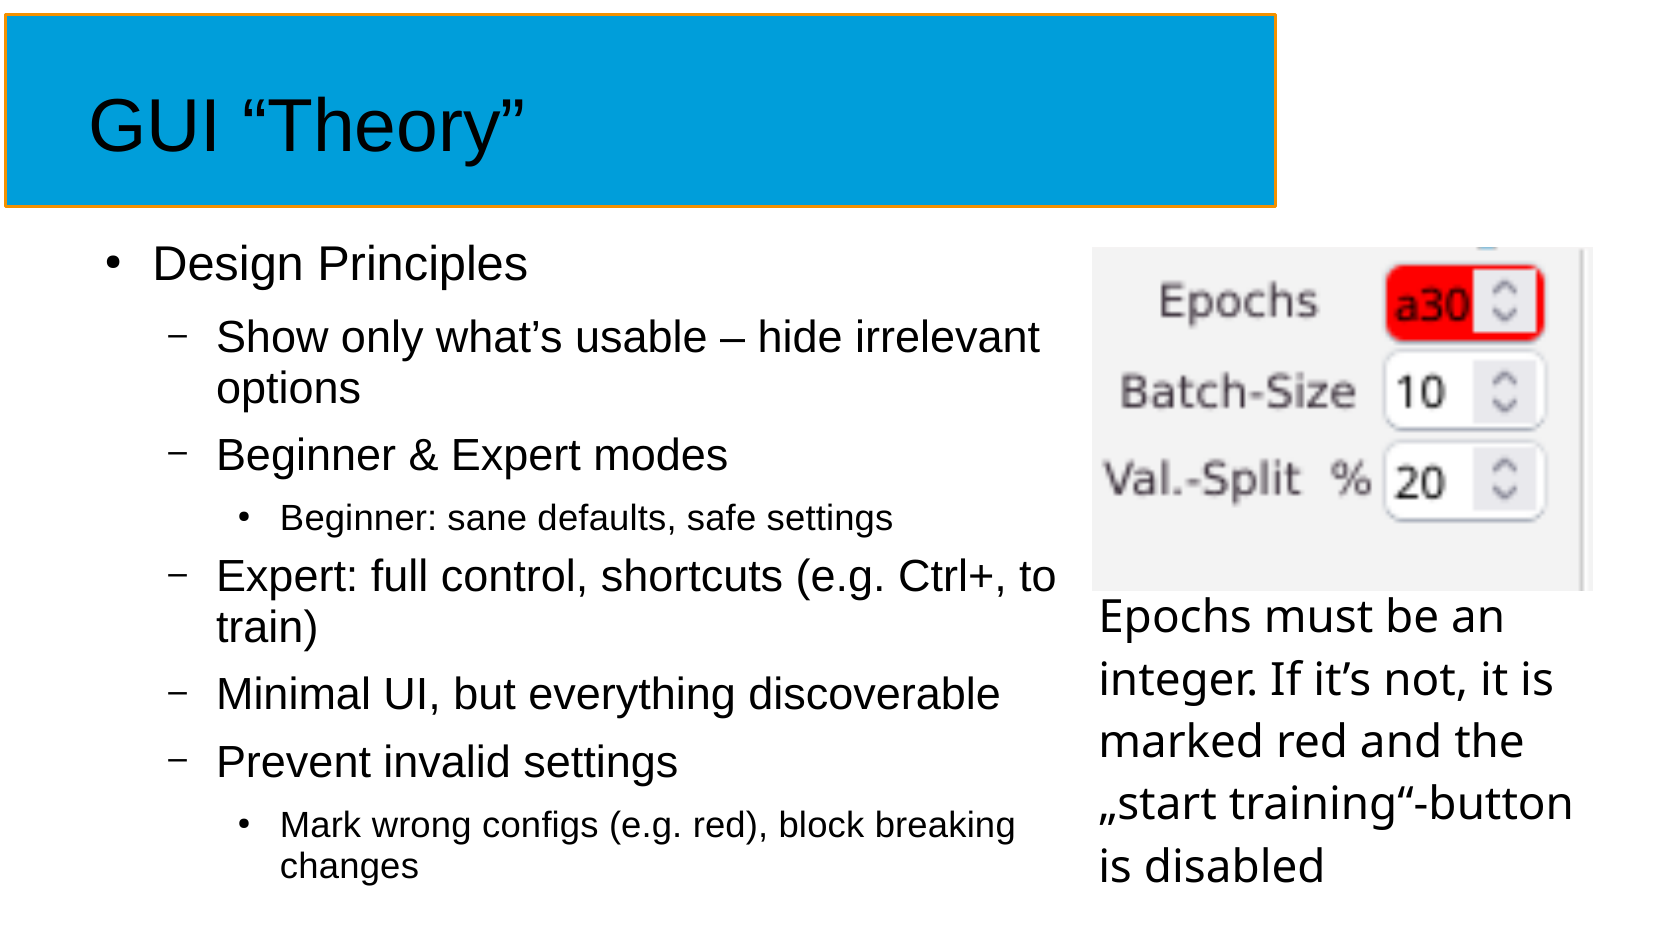

# GUI “Theory”
Design Principles
Show only what’s usable – hide irrelevant options
Beginner & Expert modes
Beginner: sane defaults, safe settings
Expert: full control, shortcuts (e.g. Ctrl+, to train)
Minimal UI, but everything discoverable
Prevent invalid settings
Mark wrong configs (e.g. red), block breaking changes
Epochs must be an integer. If it’s not, it is marked red and the „start training“-button is disabled